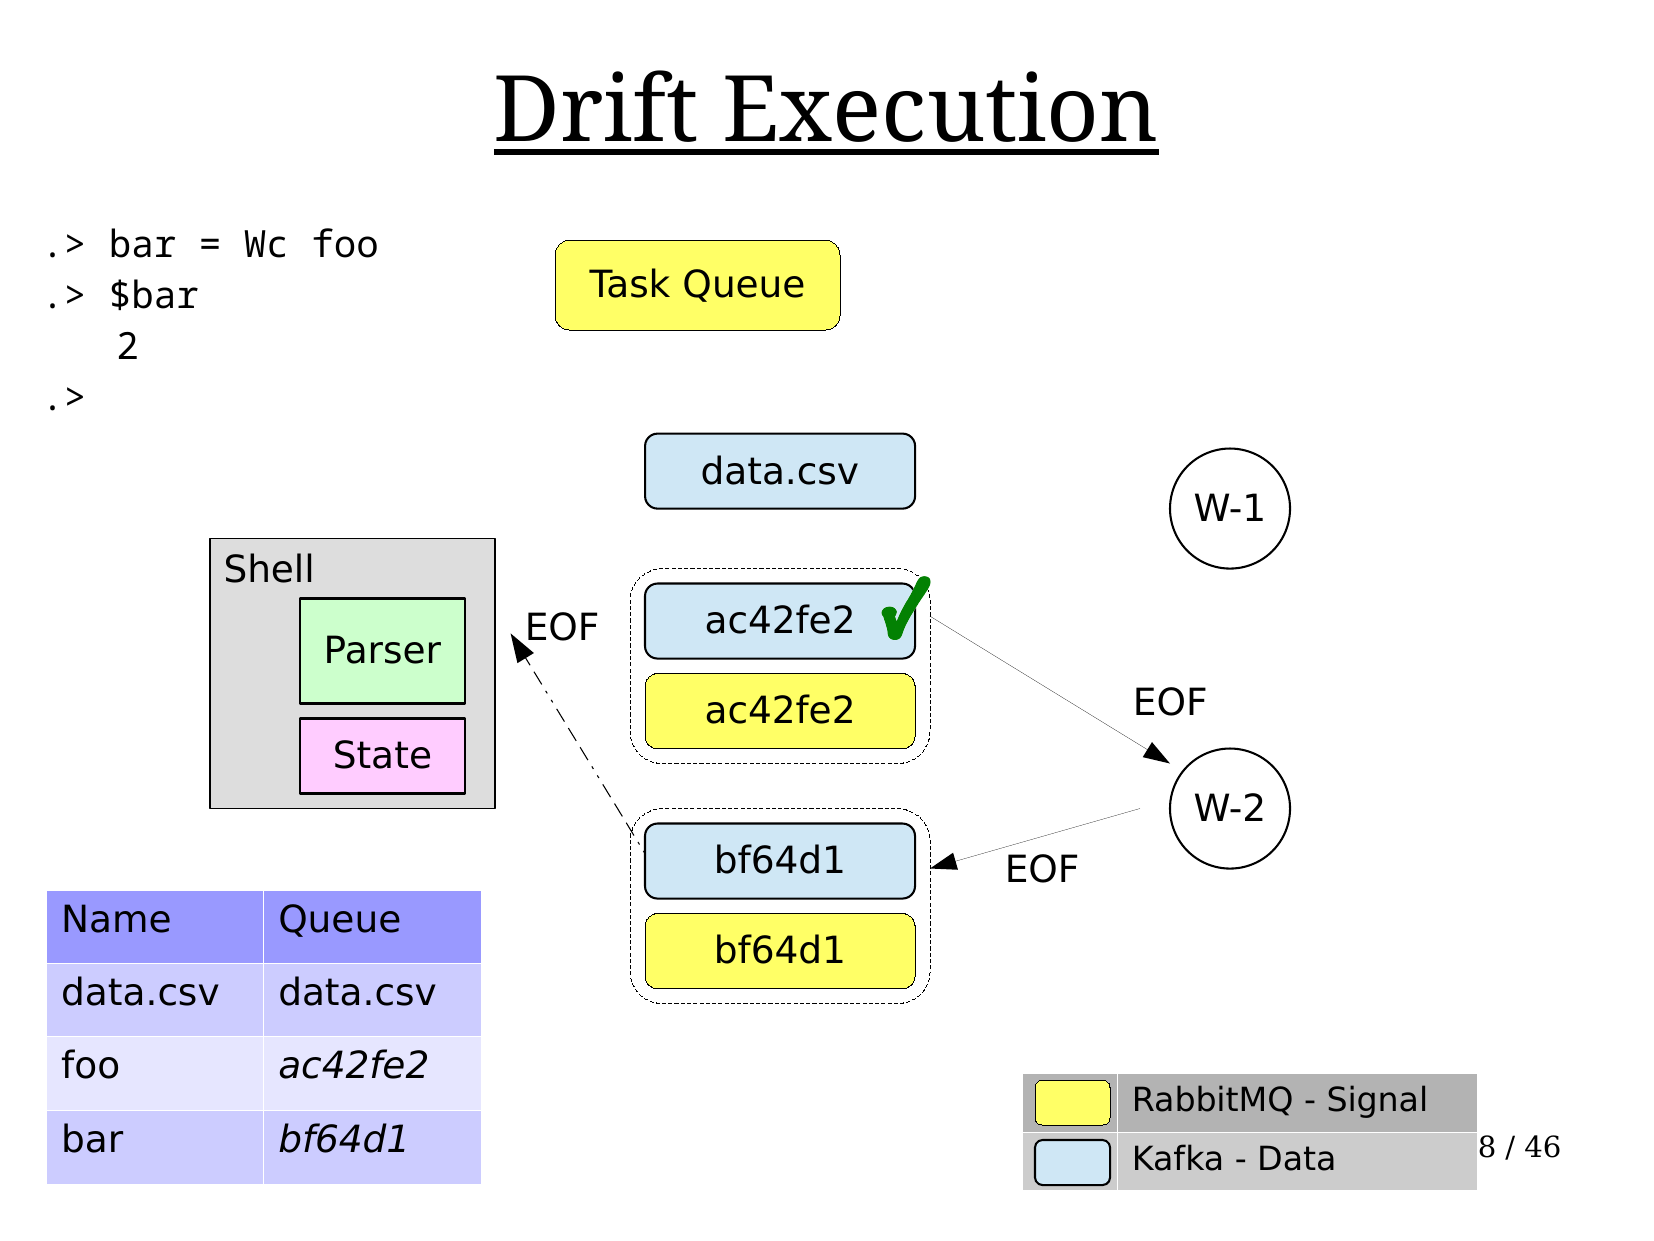

# Drift Execution
.> bar = Wc foo
.> $bar
	2
.>
Task Queue
data.csv
W-1
Shell
ac42fe2
Parser
EOF
ac42fe2
EOF
State
W-2
bf64d1
EOF
| Name | Queue |
| --- | --- |
| data.csv | data.csv |
| foo | ac42fe2 |
| bar | bf64d1 |
bf64d1
| | RabbitMQ - Signal |
| --- | --- |
| | Kafka - Data |
28